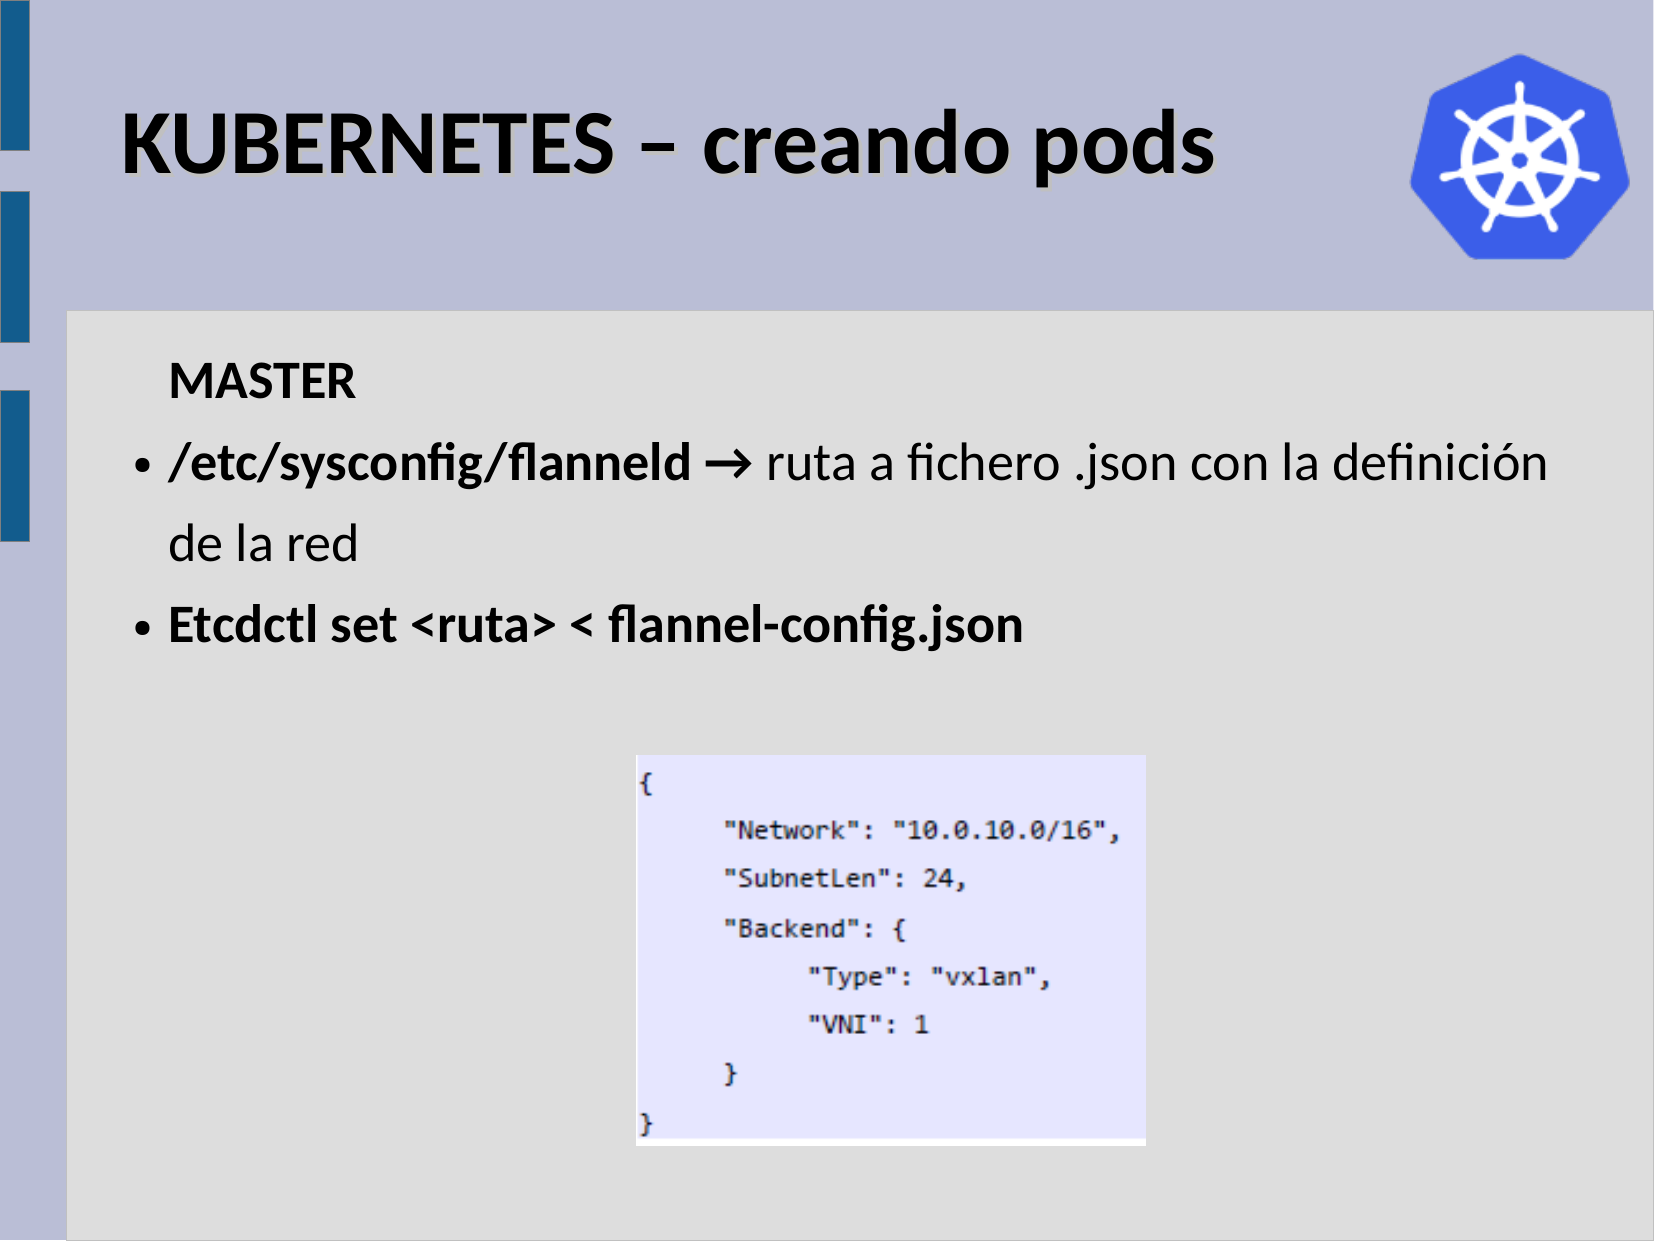

KUBERNETES – creando pods
MASTER
/etc/sysconfig/flanneld → ruta a fichero .json con la definición de la red
Etcdctl set <ruta> < flannel-config.json